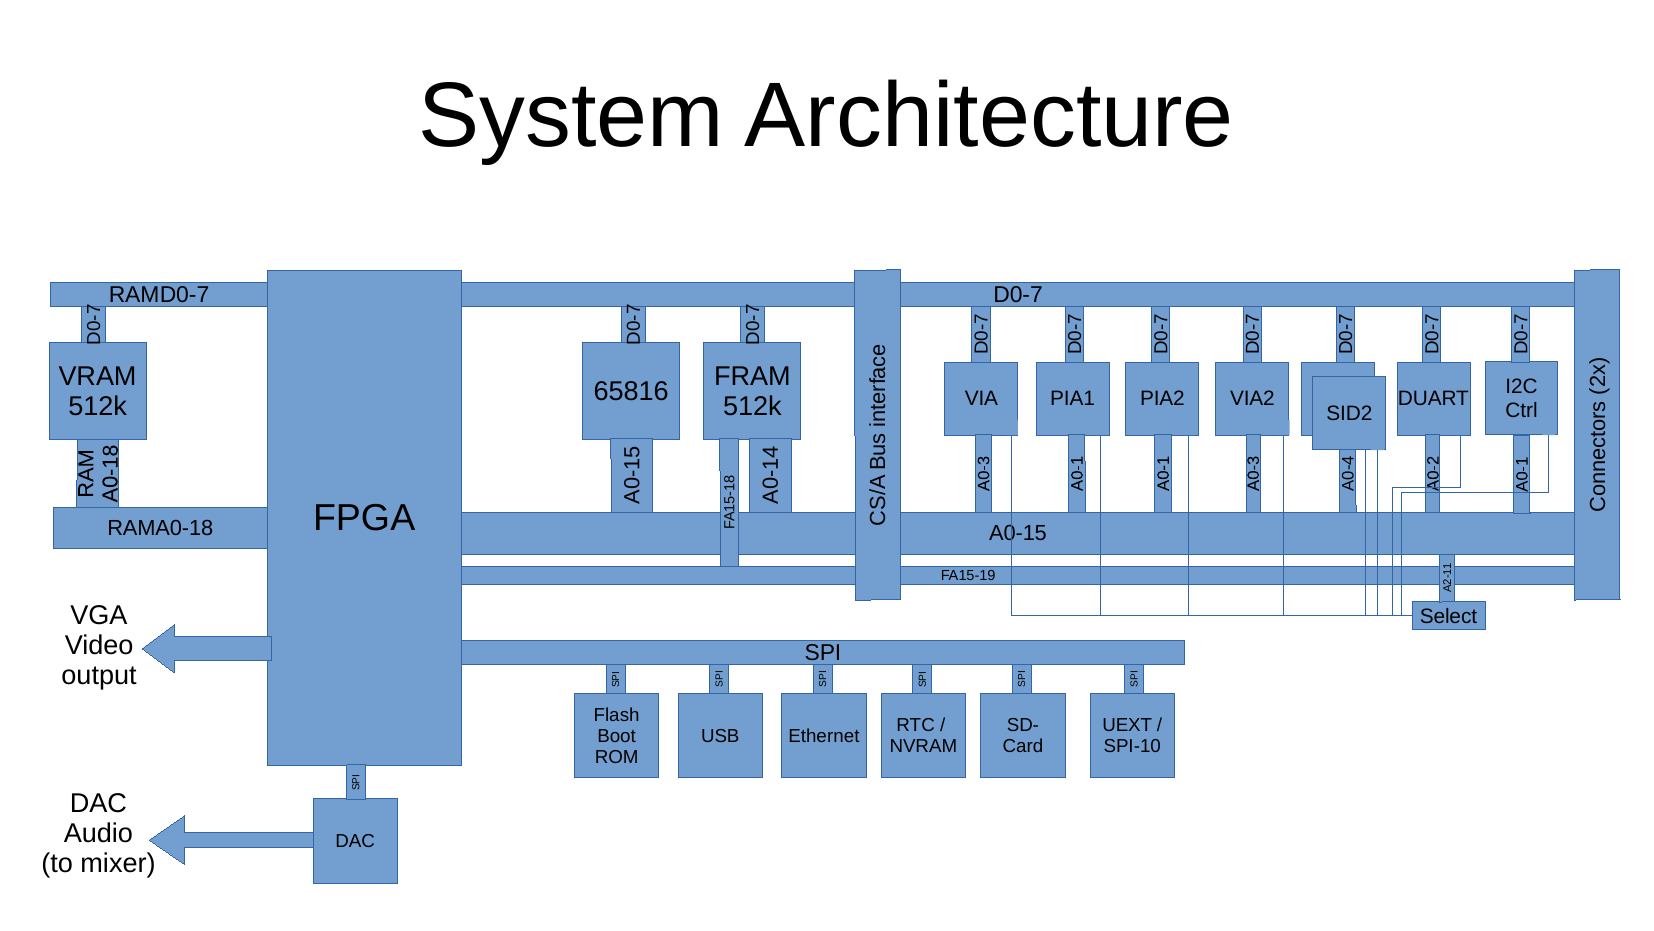

# System Architecture
FPGA
RAMD0-7
D0-7
D0-7
D0-7
D0-7
D0-7
D0-7
D0-7
D0-7
D0-7
D0-7
D0-7
VRAM
512k
65816
FRAM
512k
I2C
Ctrl
VIA
PIA1
PIA2
VIA2
SID1
DUART
SID2
Connectors (2x)
CS/A Bus interface
RAM
A0-18
A0-14
A0-15
A0-3
A0-1
A0-1
A0-4
A0-1
A0-2
A0-3
FA15-18
RAMA0-18
A0-15
FA15-19
A2-11
VGA
Video
output
Select
SPI
SPI
SPI
SPI
SPI
SPI
SPI
Flash
Boot
ROM
USB
Ethernet
RTC /
NVRAM
SD-
Card
UEXT /
SPI-10
SPI
DAC
Audio
(to mixer)
DAC